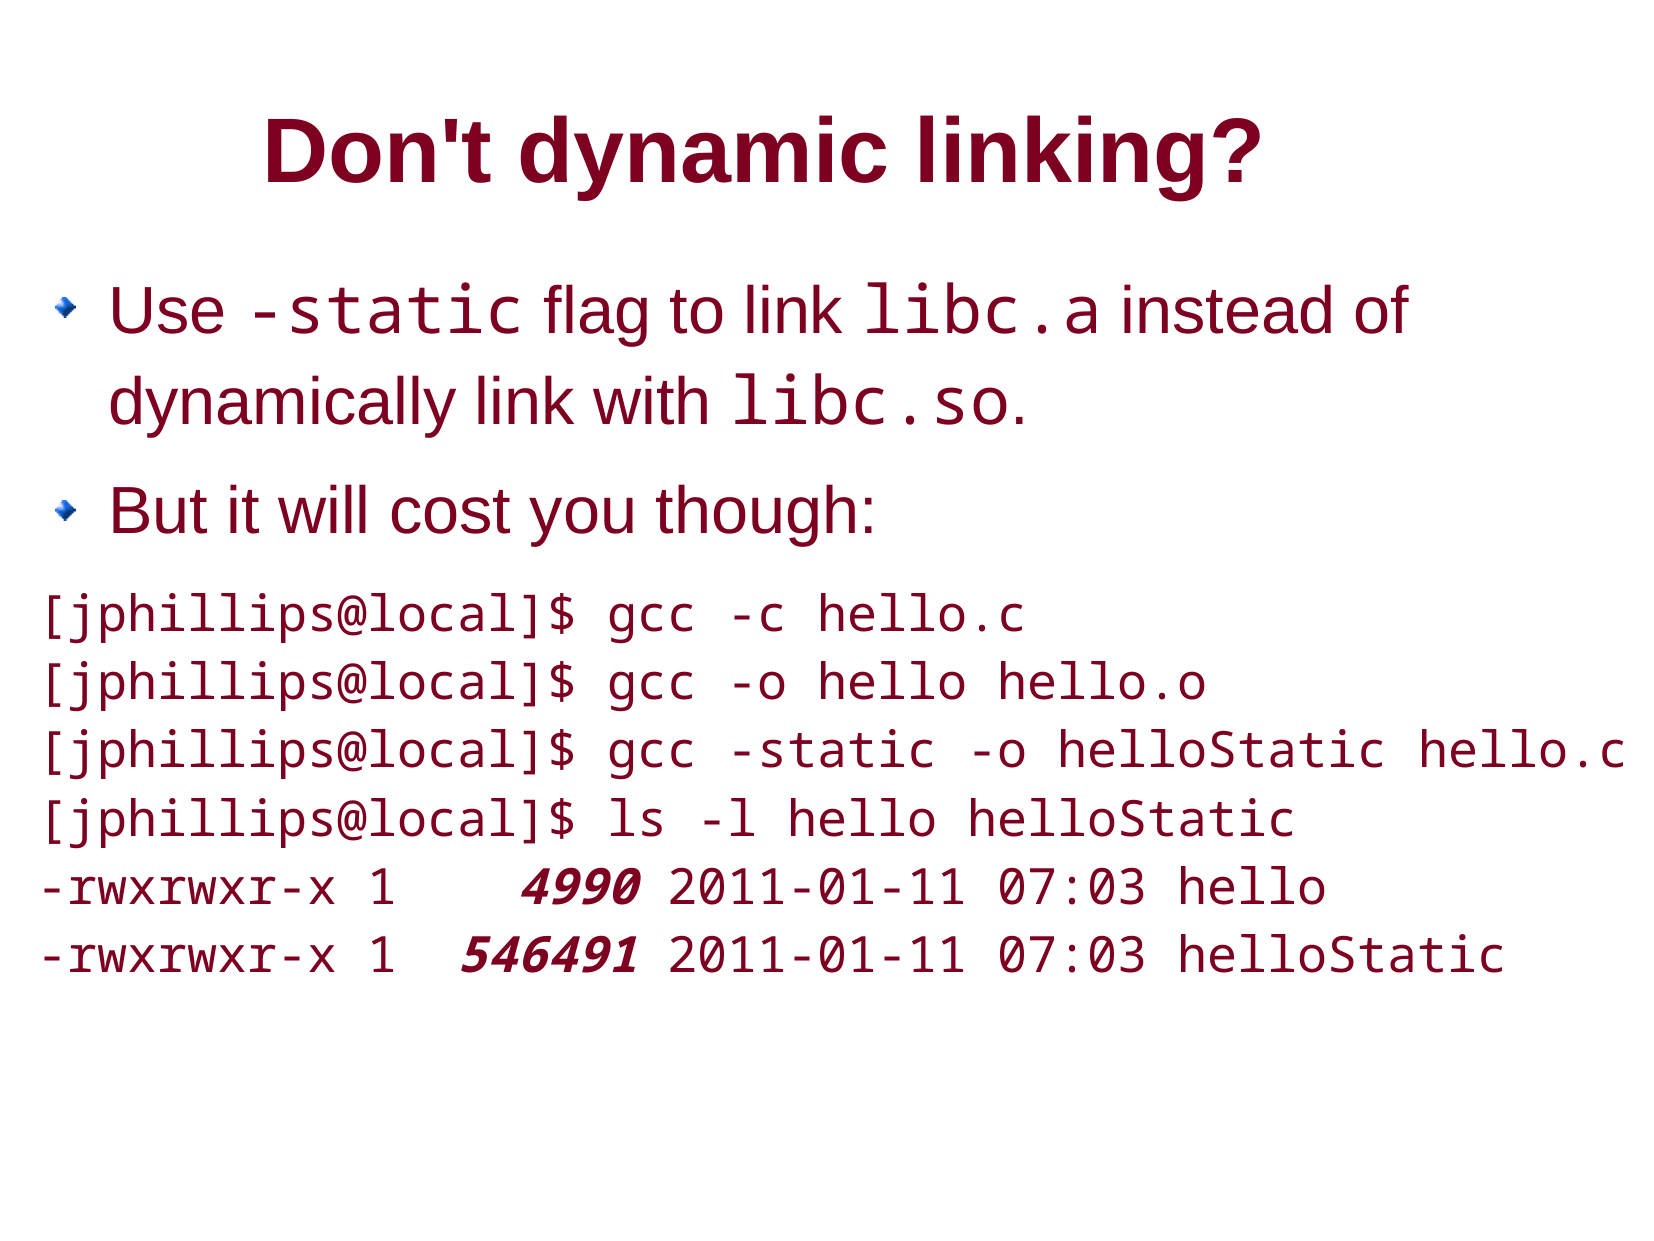

# Don't dynamic linking?
Use -static flag to link libc.a instead of dynamically link with libc.so.
But it will cost you though:
[jphillips@local]$ gcc -c hello.c
[jphillips@local]$ gcc -o hello hello.o
[jphillips@local]$ gcc -static -o helloStatic hello.c
[jphillips@local]$ ls -l hello helloStatic
-rwxrwxr-x 1 4990 2011-01-11 07:03 hello
-rwxrwxr-x 1 546491 2011-01-11 07:03 helloStatic